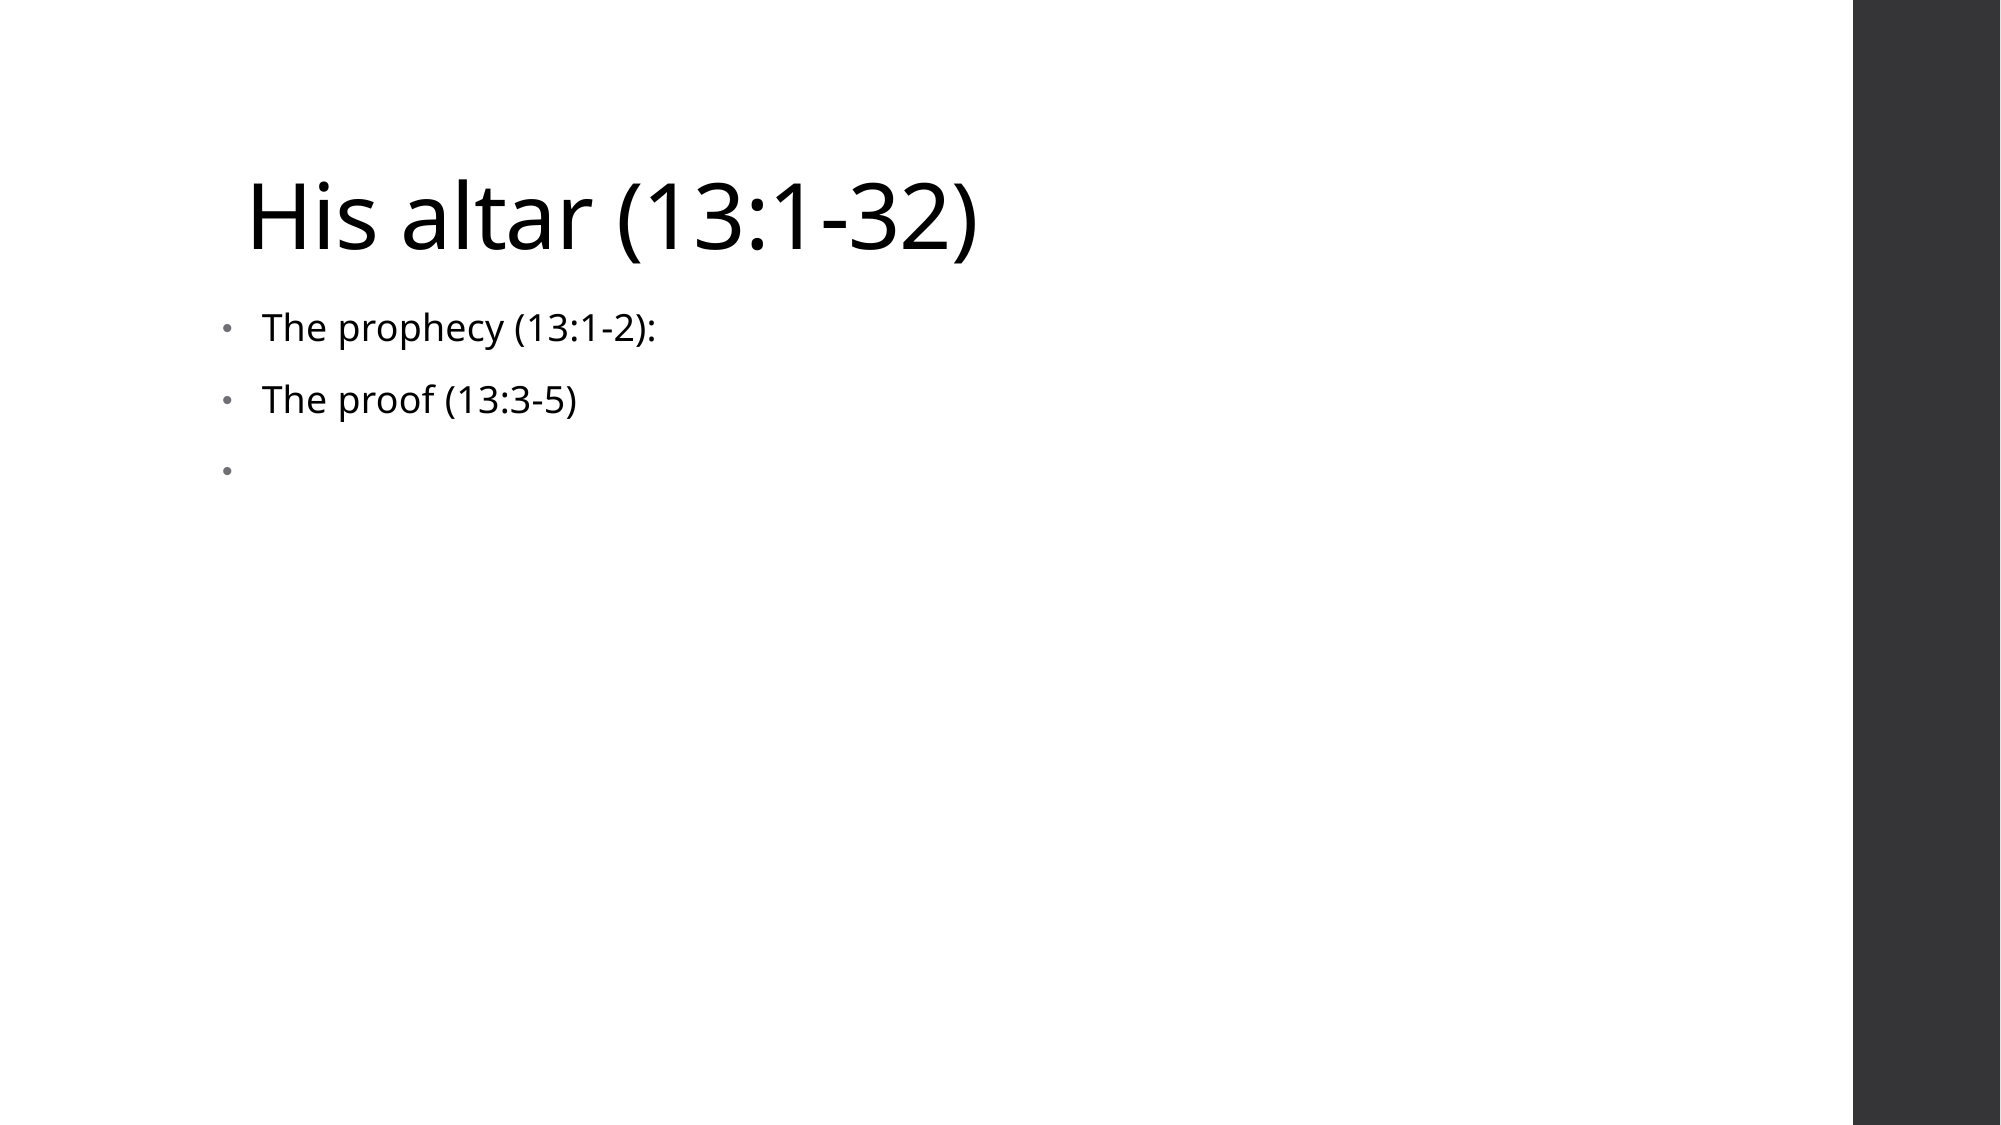

# His altar (13:1-32)
 The prophecy (13:1-2):
 The proof (13:3-5)